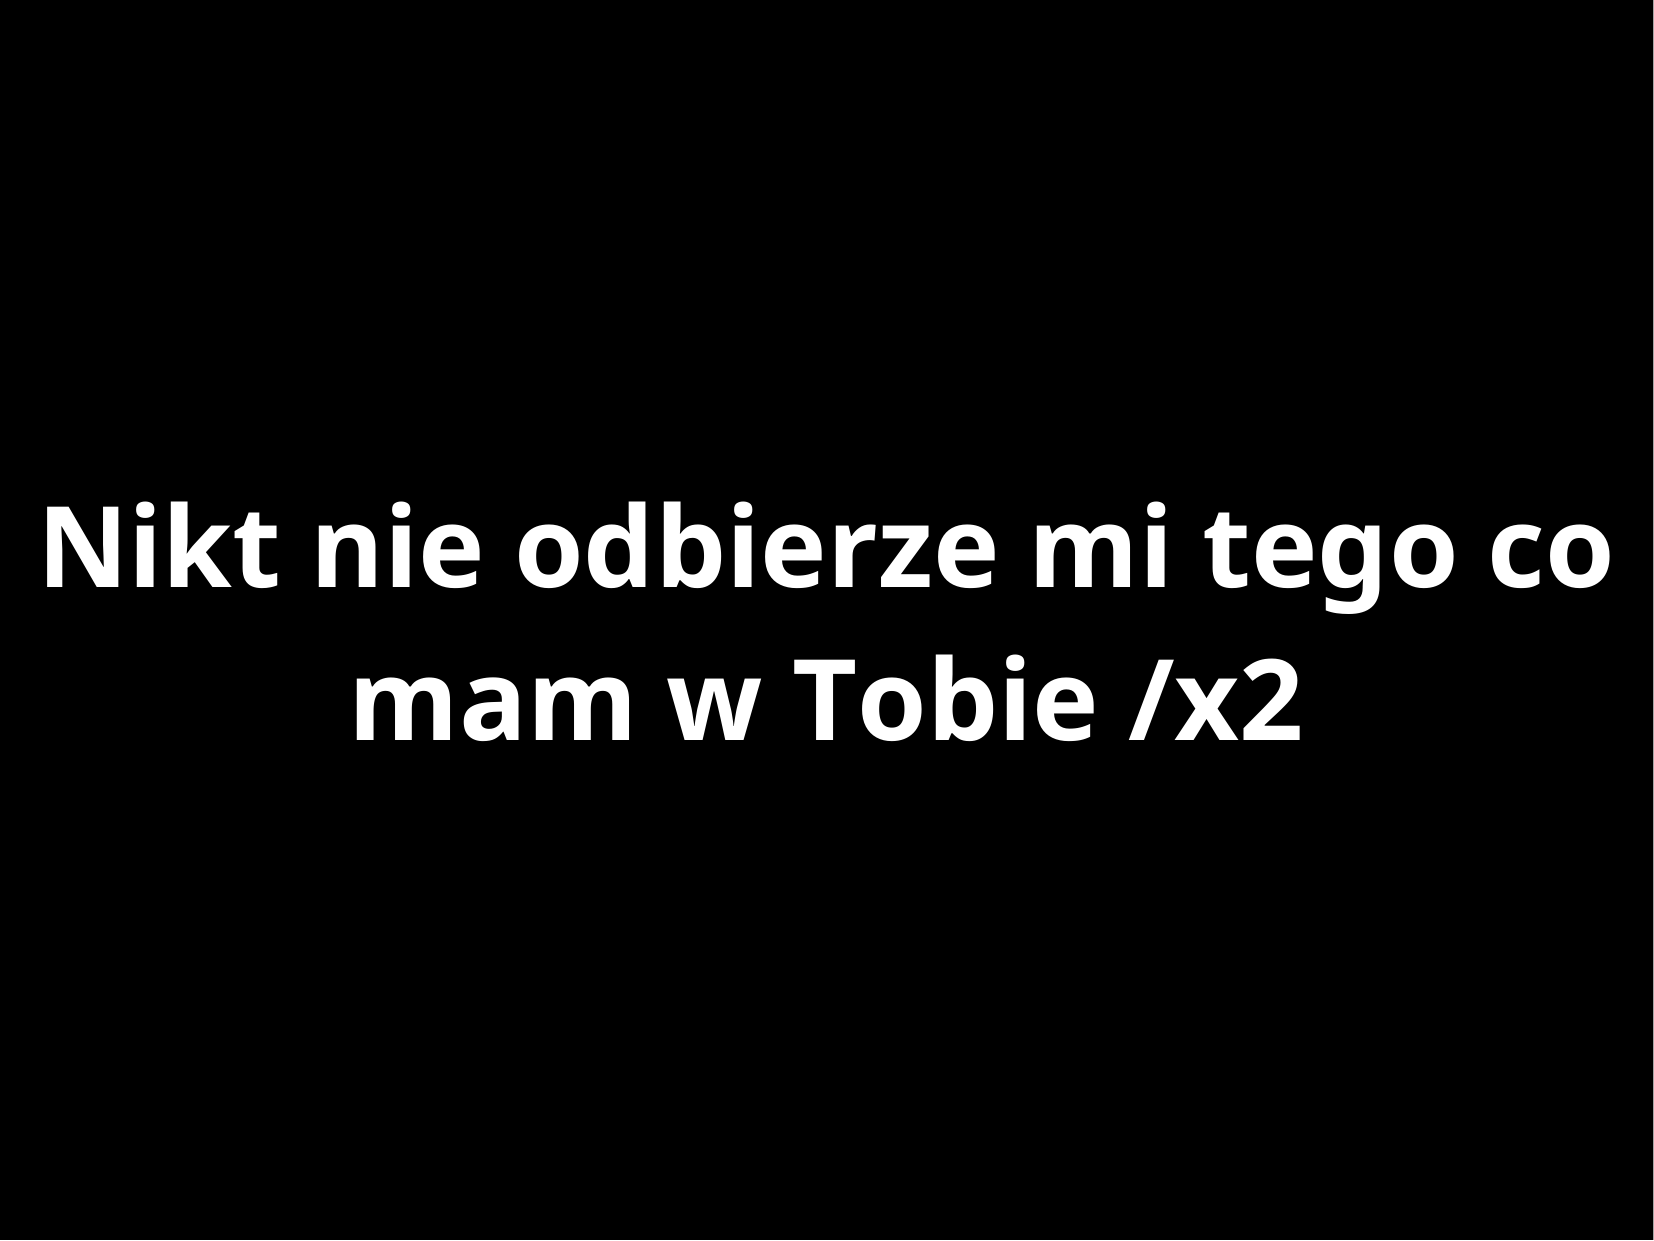

# Nikt nie odbierze mi tego co mam w Tobie /x2